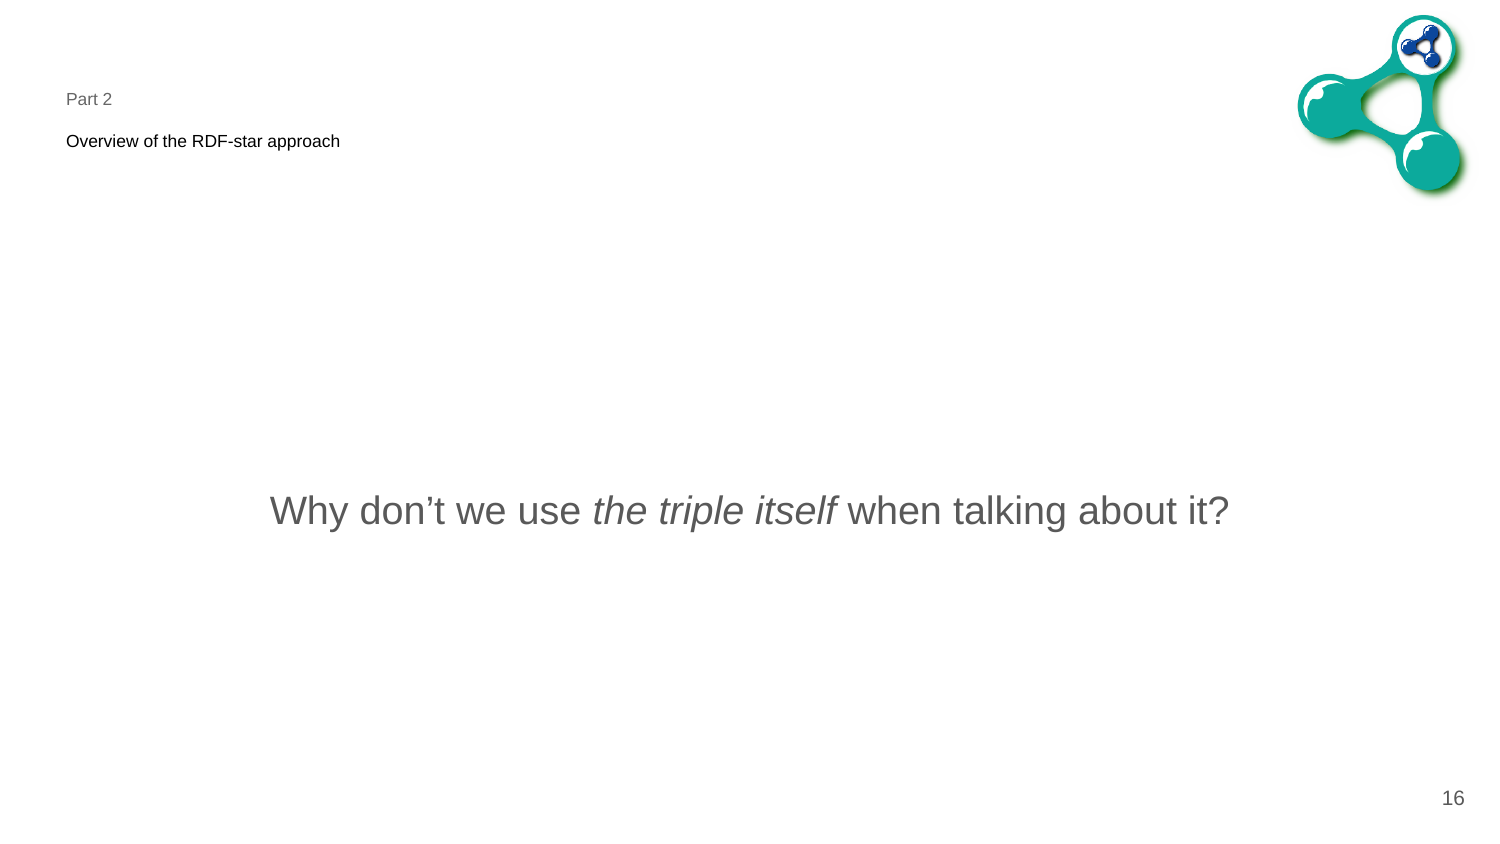

# Part 2 Overview of the RDF-star approach
Why don’t we use the triple itself when talking about it?